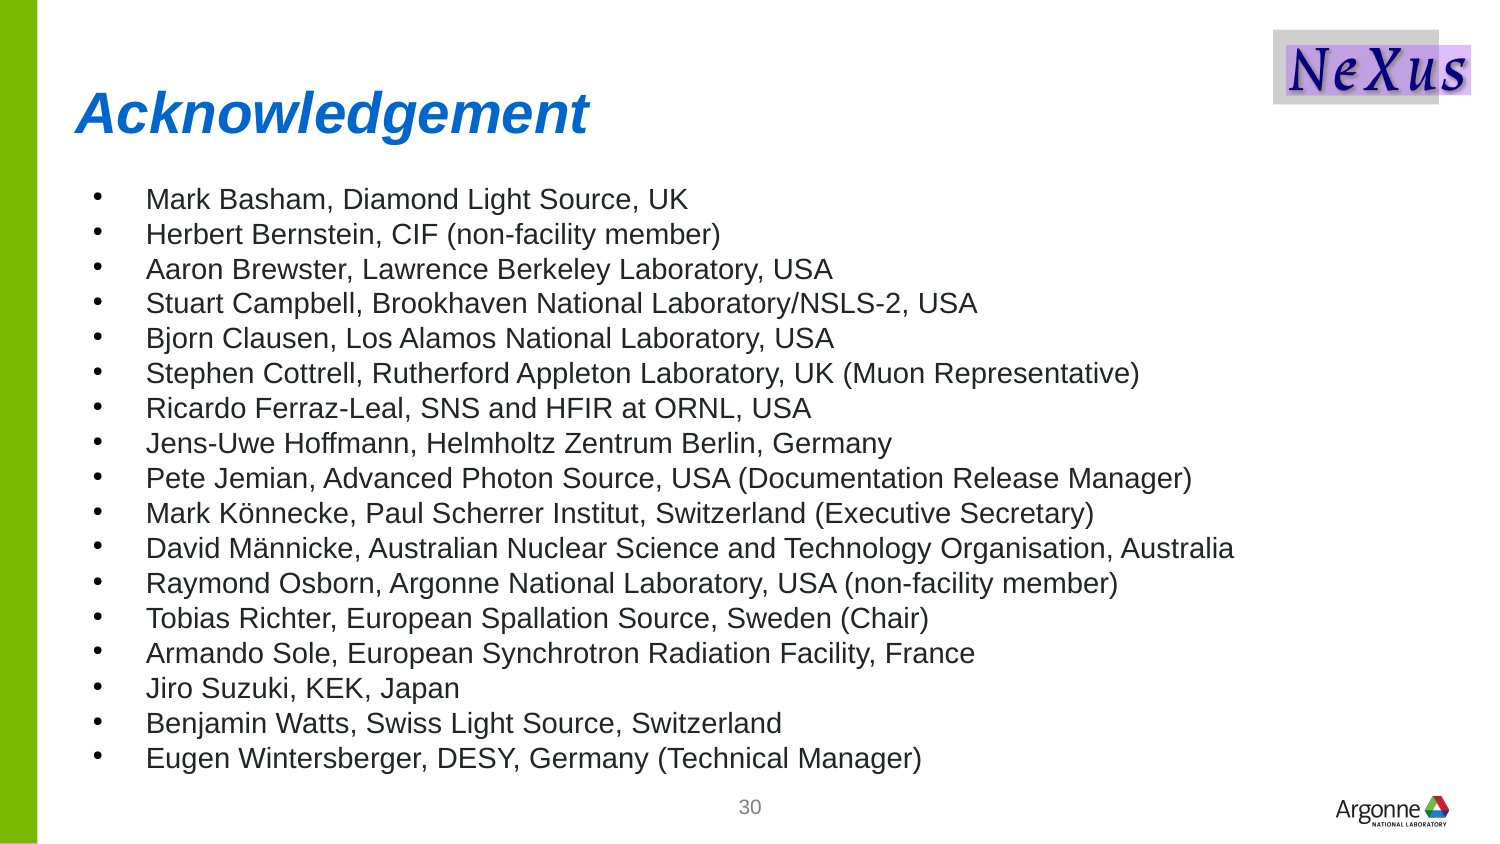

Acknowledgement
#
Mark Basham, Diamond Light Source, UK
Herbert Bernstein, CIF (non-facility member)
Aaron Brewster, Lawrence Berkeley Laboratory, USA
Stuart Campbell, Brookhaven National Laboratory/NSLS-2, USA
Bjorn Clausen, Los Alamos National Laboratory, USA
Stephen Cottrell, Rutherford Appleton Laboratory, UK (Muon Representative)
Ricardo Ferraz-Leal, SNS and HFIR at ORNL, USA
Jens-Uwe Hoffmann, Helmholtz Zentrum Berlin, Germany
Pete Jemian, Advanced Photon Source, USA (Documentation Release Manager)
Mark Könnecke, Paul Scherrer Institut, Switzerland (Executive Secretary)
David Männicke, Australian Nuclear Science and Technology Organisation, Australia
Raymond Osborn, Argonne National Laboratory, USA (non-facility member)
Tobias Richter, European Spallation Source, Sweden (Chair)
Armando Sole, European Synchrotron Radiation Facility, France
Jiro Suzuki, KEK, Japan
Benjamin Watts, Swiss Light Source, Switzerland
Eugen Wintersberger, DESY, Germany (Technical Manager)